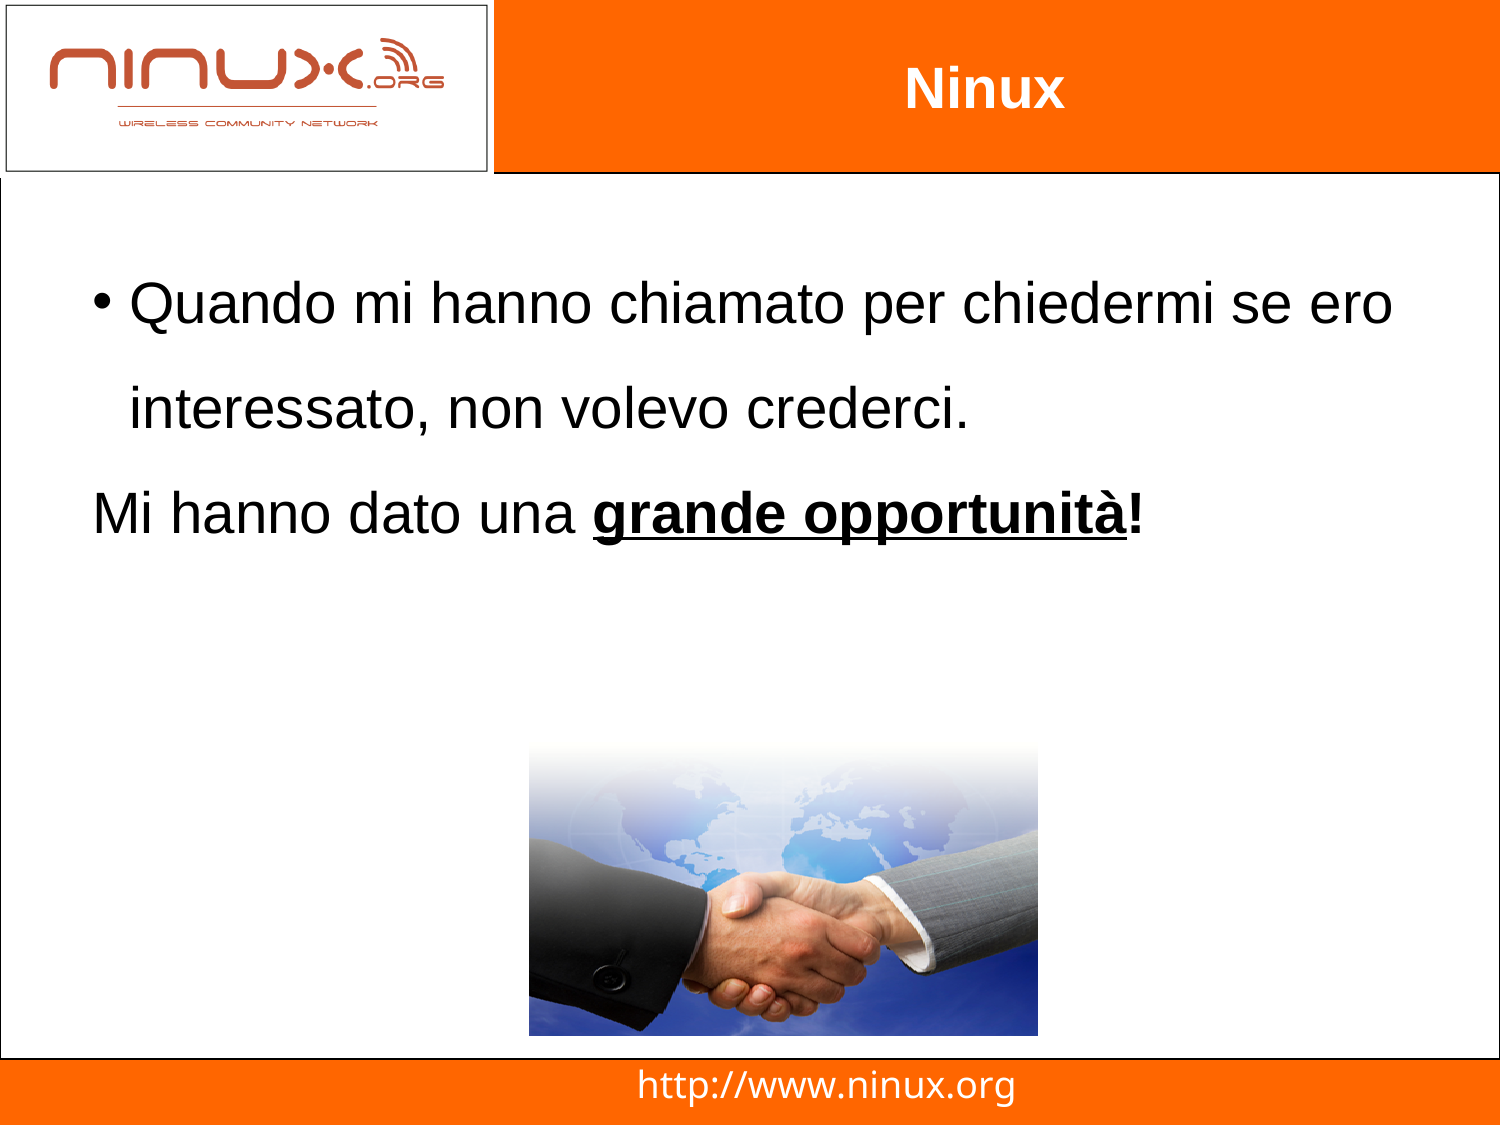

# Ninux
 Quando mi hanno chiamato per chiedermi se ero interessato, non volevo crederci.
Mi hanno dato una grande opportunità!
http://www.ninux.org